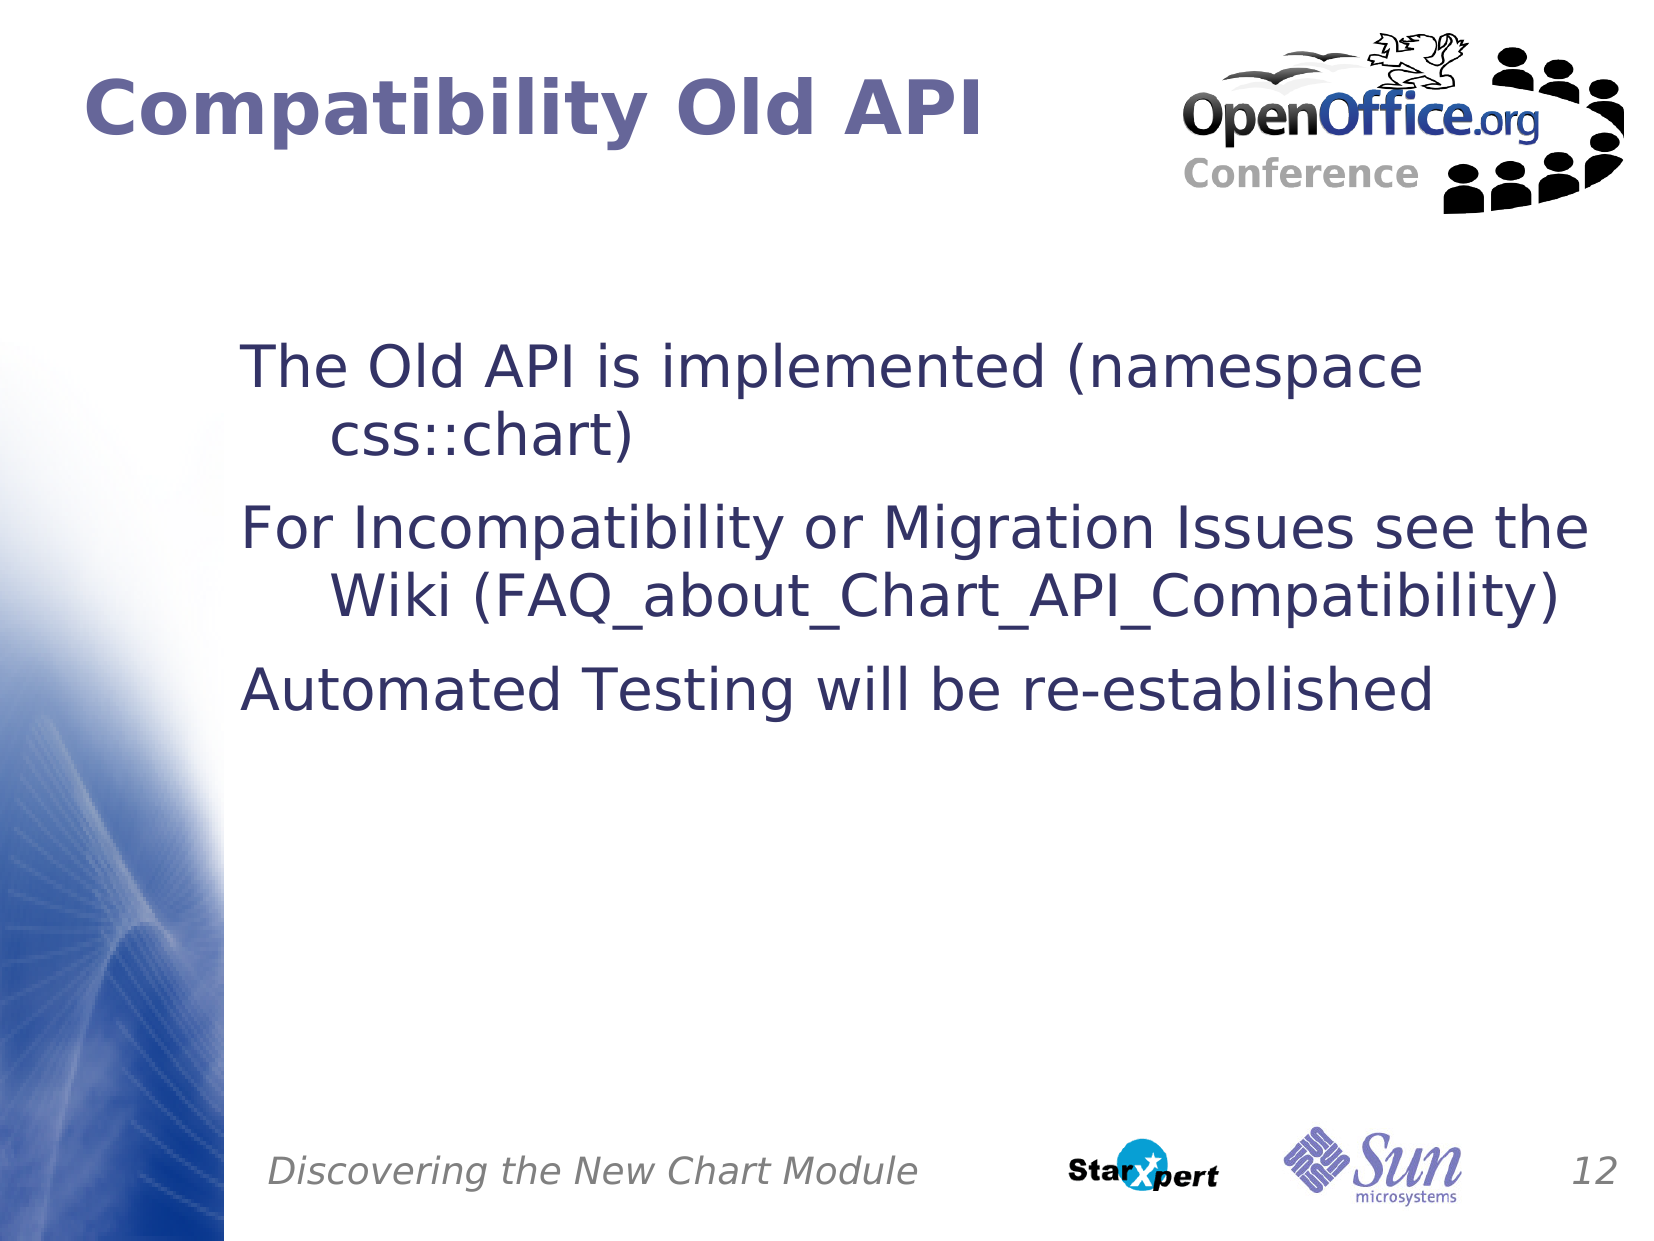

# Compatibility Old API
The Old API is implemented (namespace css::chart)
For Incompatibility or Migration Issues see the Wiki (FAQ_about_Chart_API_Compatibility)
Automated Testing will be re-established